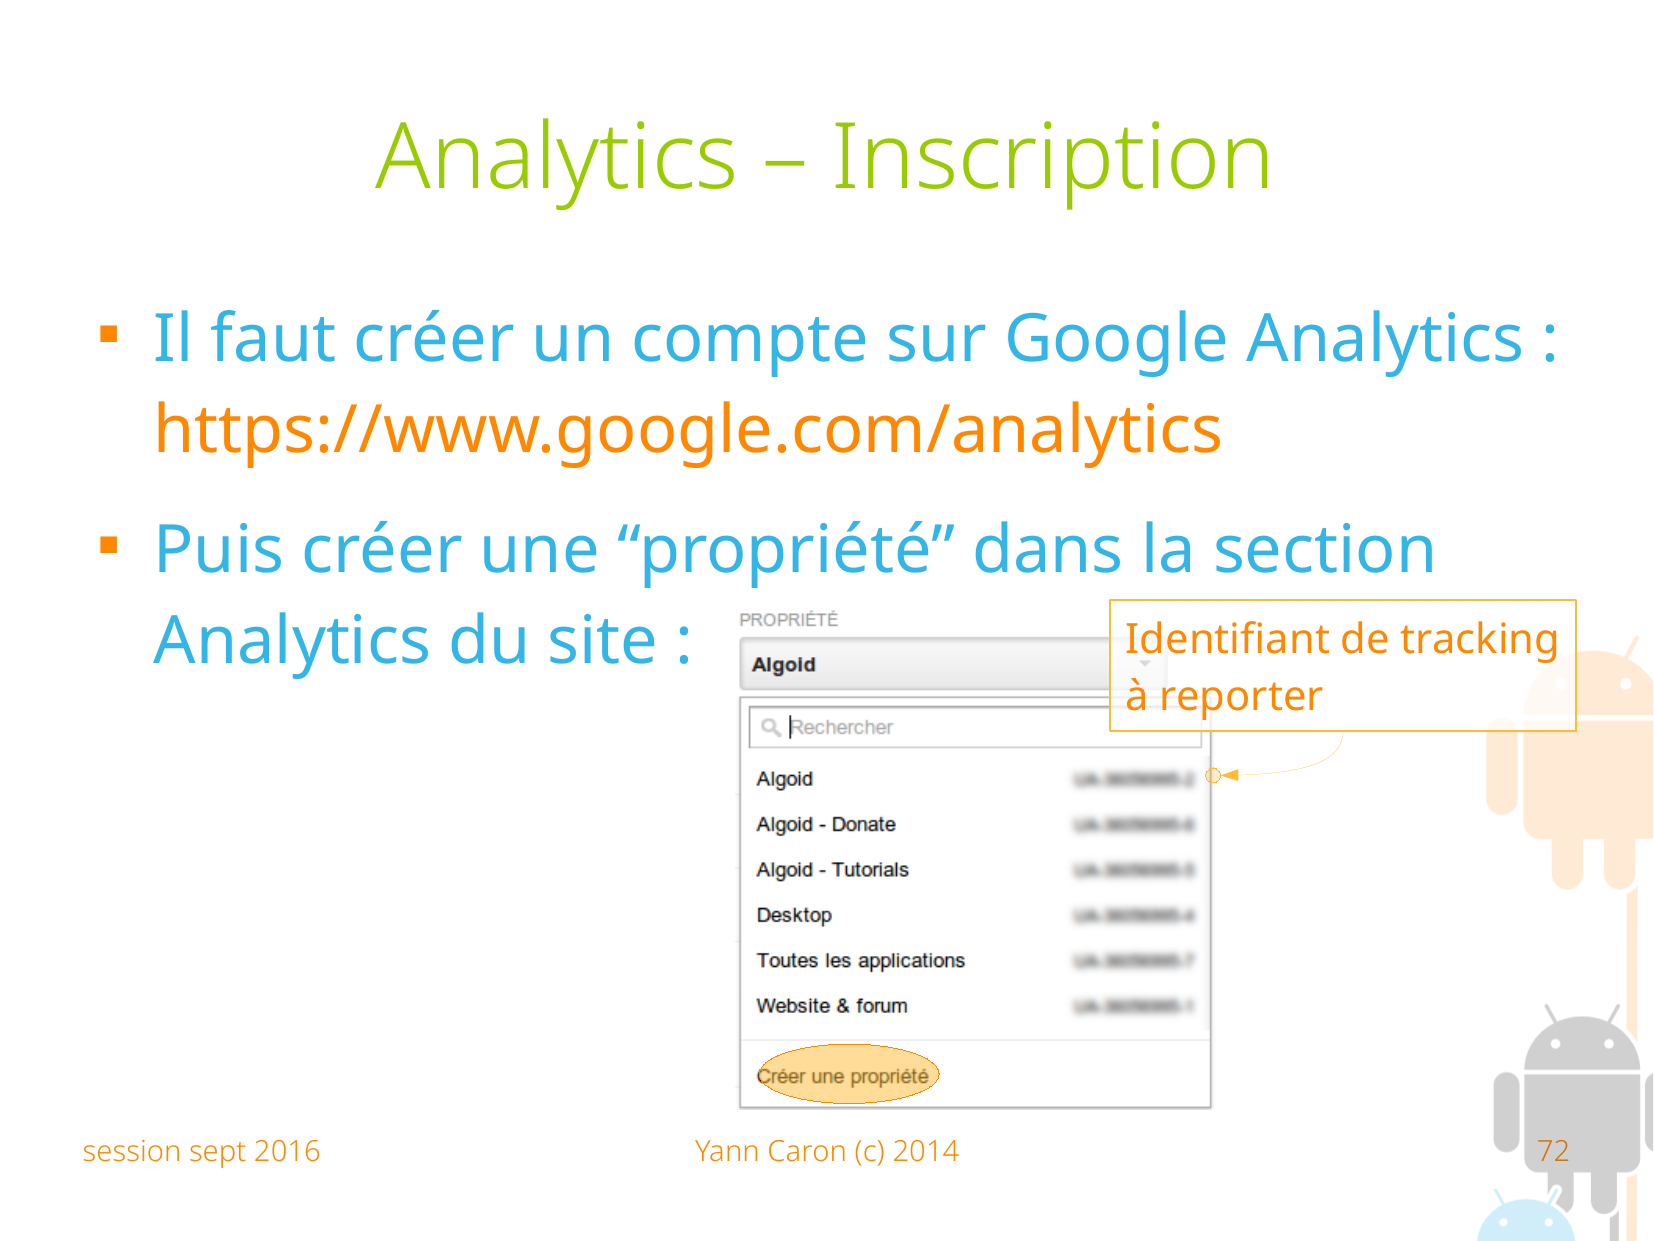

# Analytics – Inscription
Il faut créer un compte sur Google Analytics : https://www.google.com/analytics
Puis créer une “propriété” dans la section Analytics du site :
Identifiant de tracking
à reporter
session sept 2016
Yann Caron (c) 2014
72